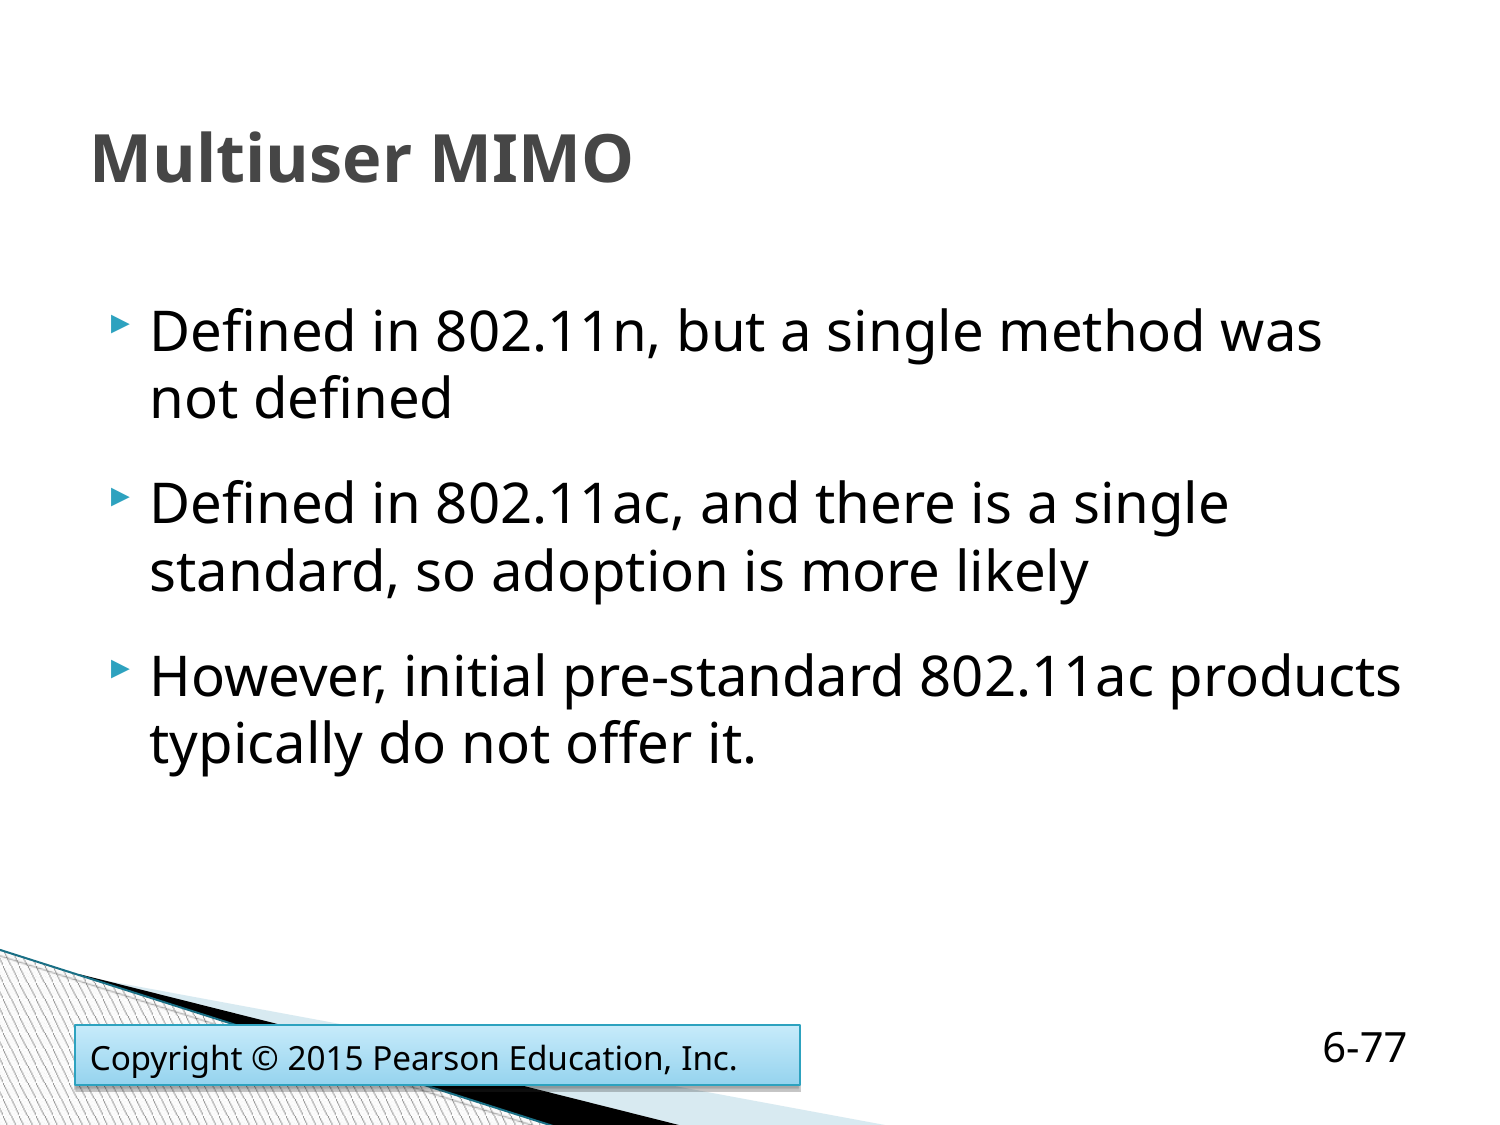

Multiuser MIMO
# Defined in 802.11n, but a single method was not defined
Defined in 802.11ac, and there is a single standard, so adoption is more likely
However, initial pre-standard 802.11ac products typically do not offer it.
Copyright © 2015 Pearson Education, Inc.